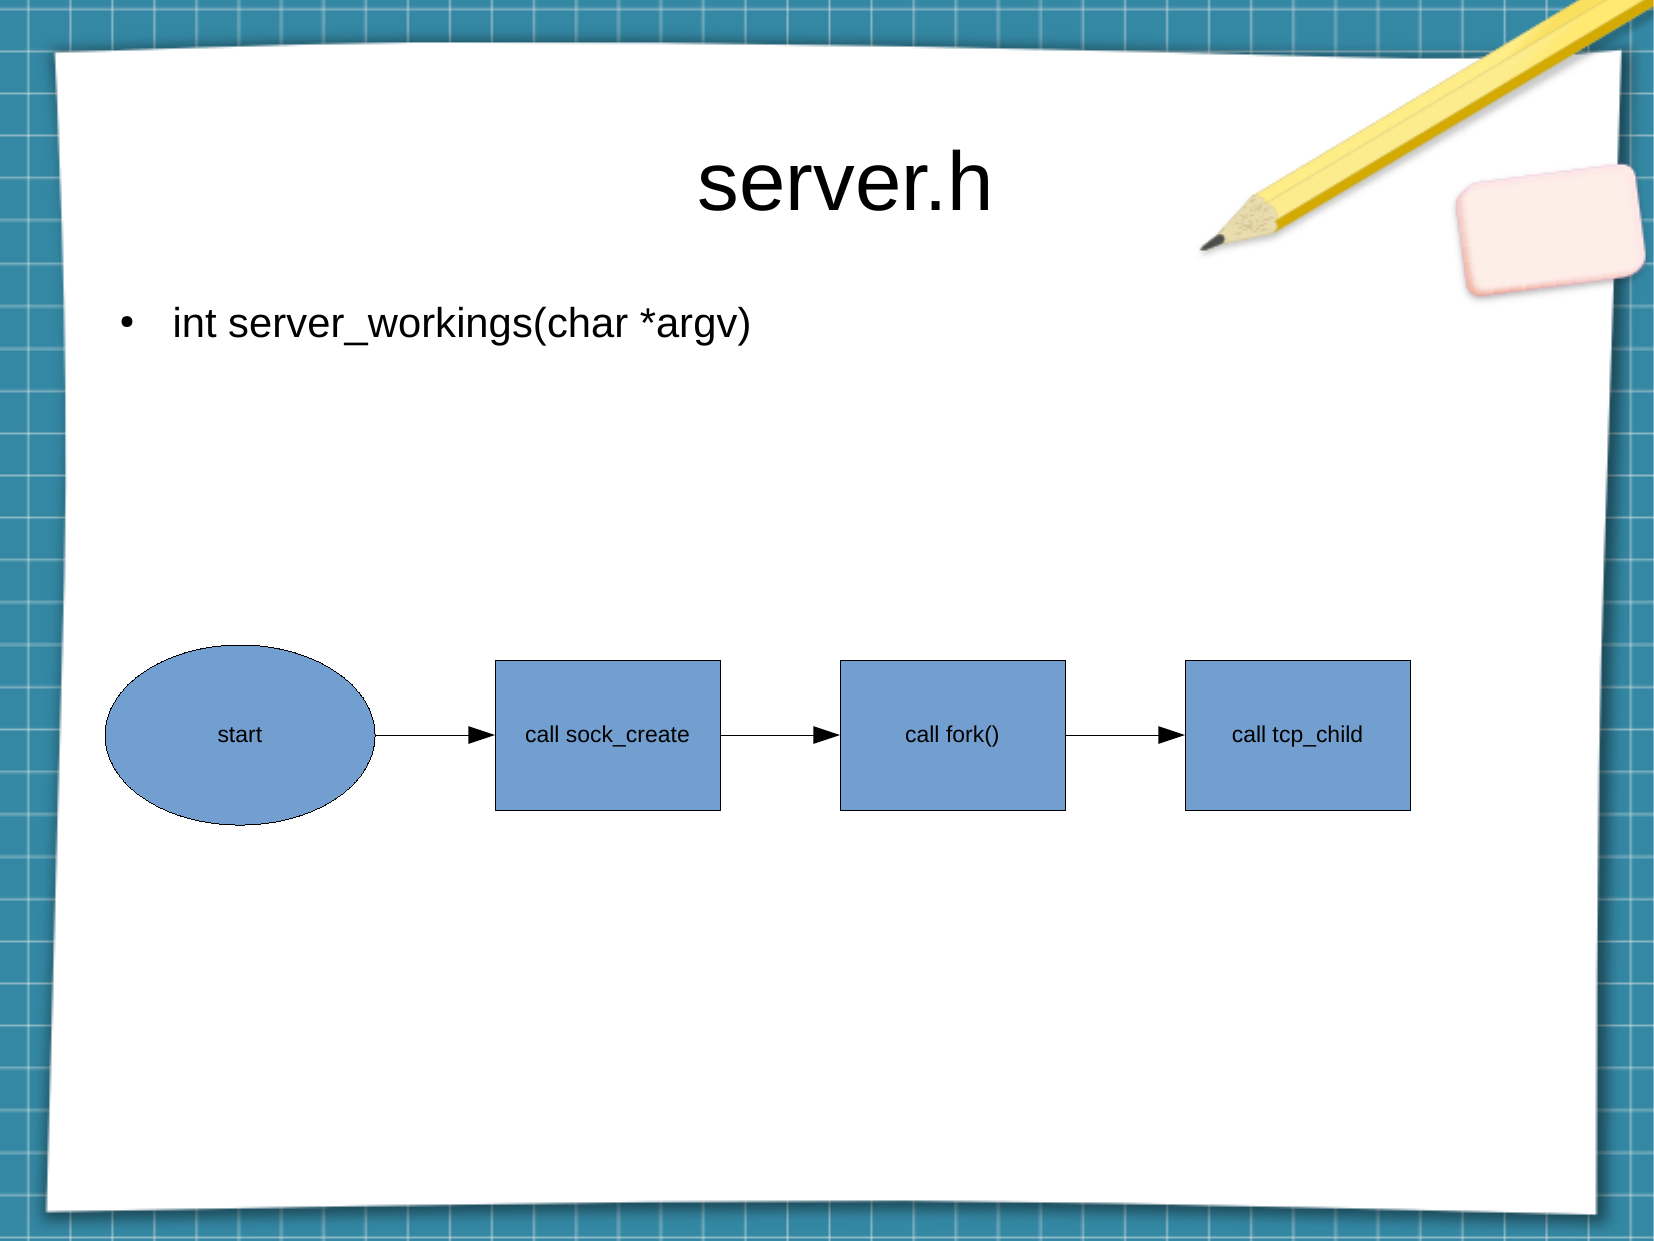

# server.h
int server_workings(char *argv)
start
call sock_create
call fork()
call tcp_child